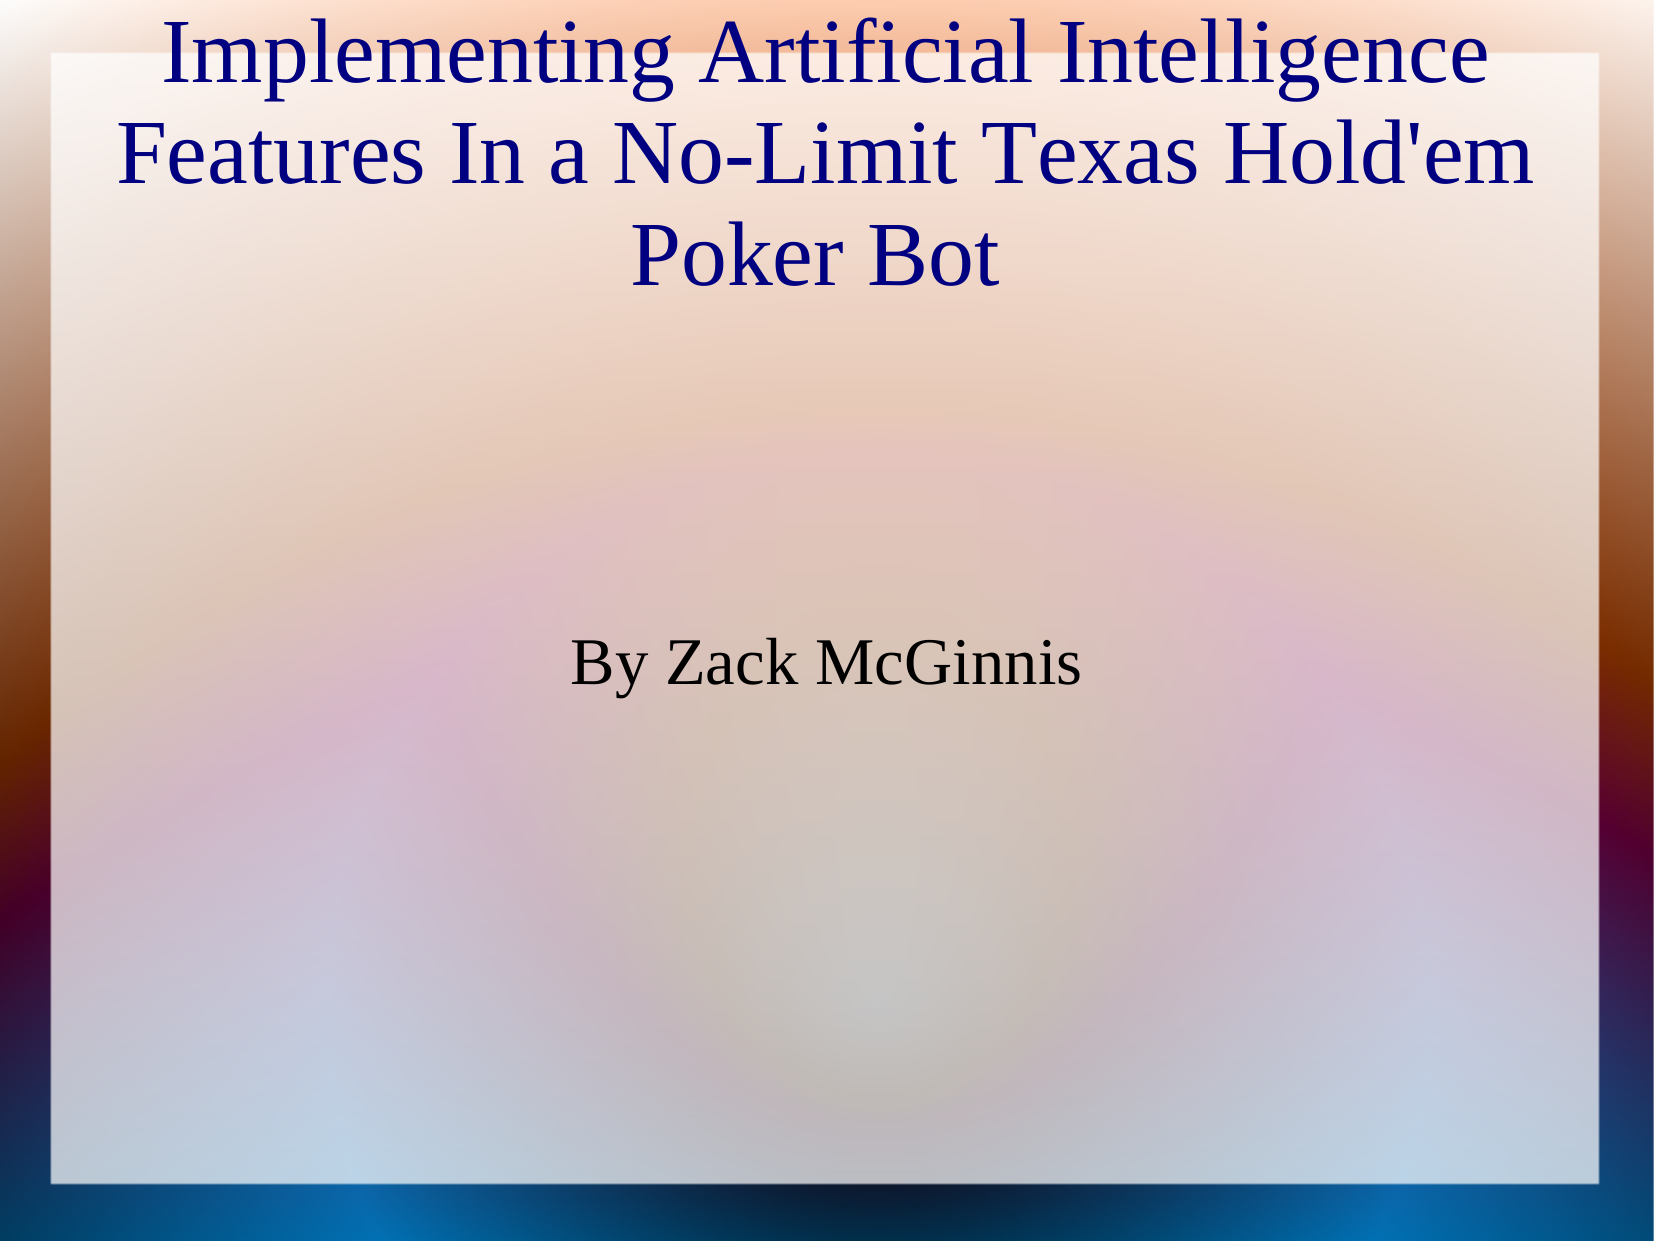

# Implementing Artificial Intelligence Features In a No-Limit Texas Hold'em Poker Bot
By Zack McGinnis